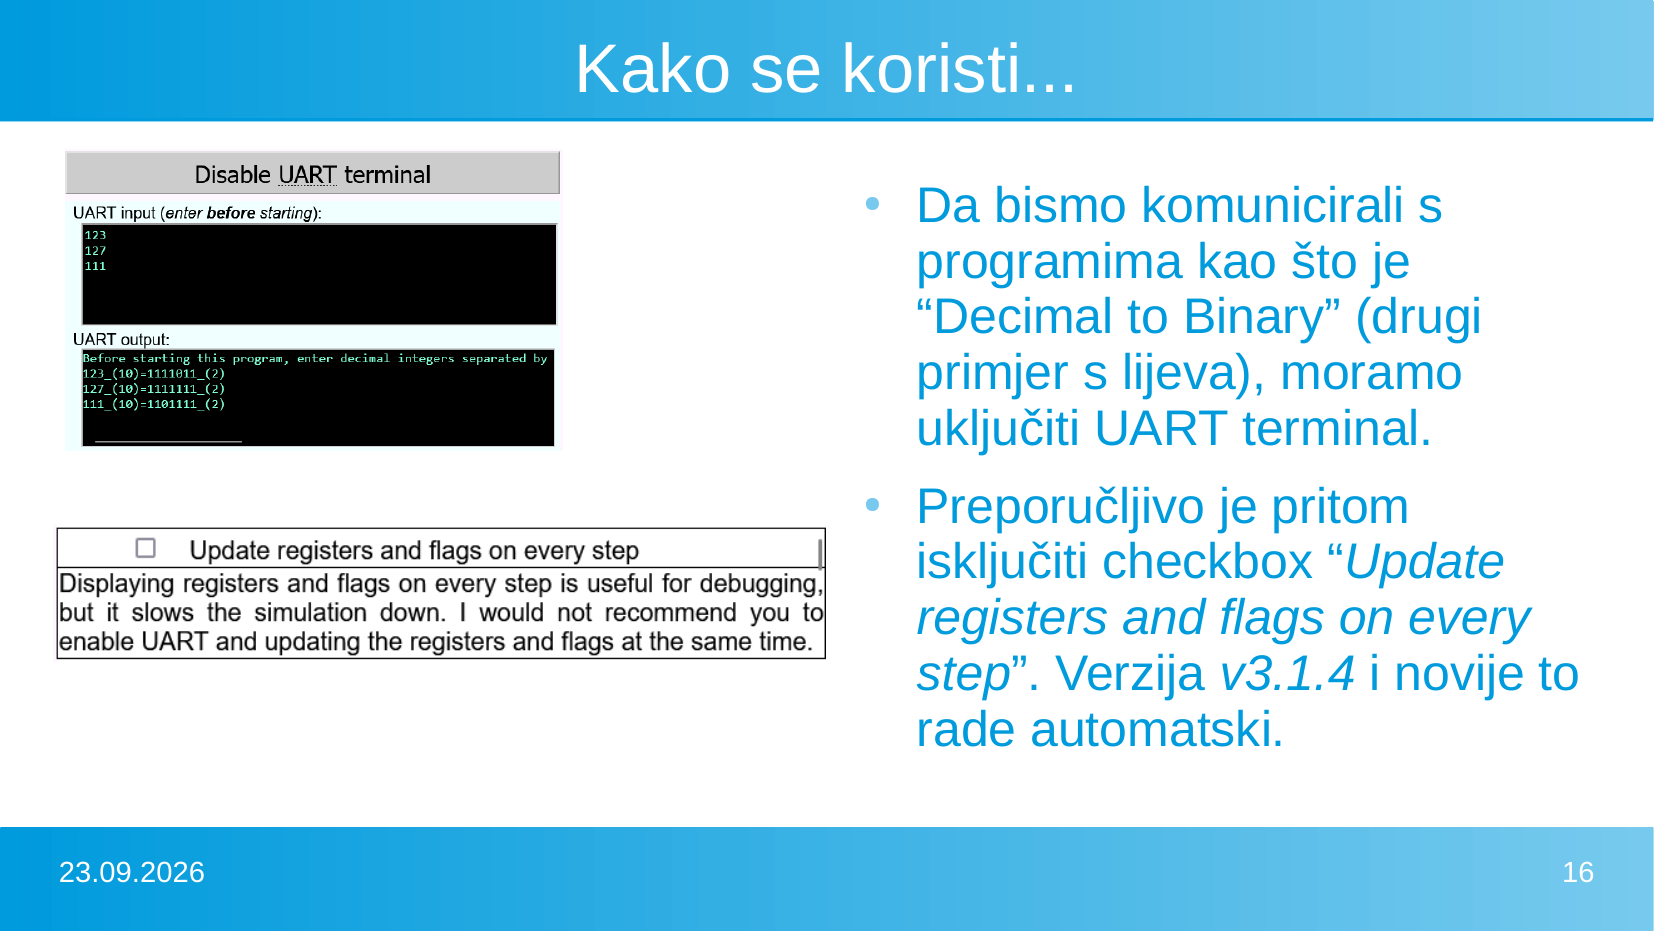

# Kako se koristi...
Da bismo komunicirali s programima kao što je “Decimal to Binary” (drugi primjer s lijeva), moramo uključiti UART terminal.
Preporučljivo je pritom isključiti checkbox “Update registers and flags on every step”. Verzija v3.1.4 i novije to rade automatski.
16